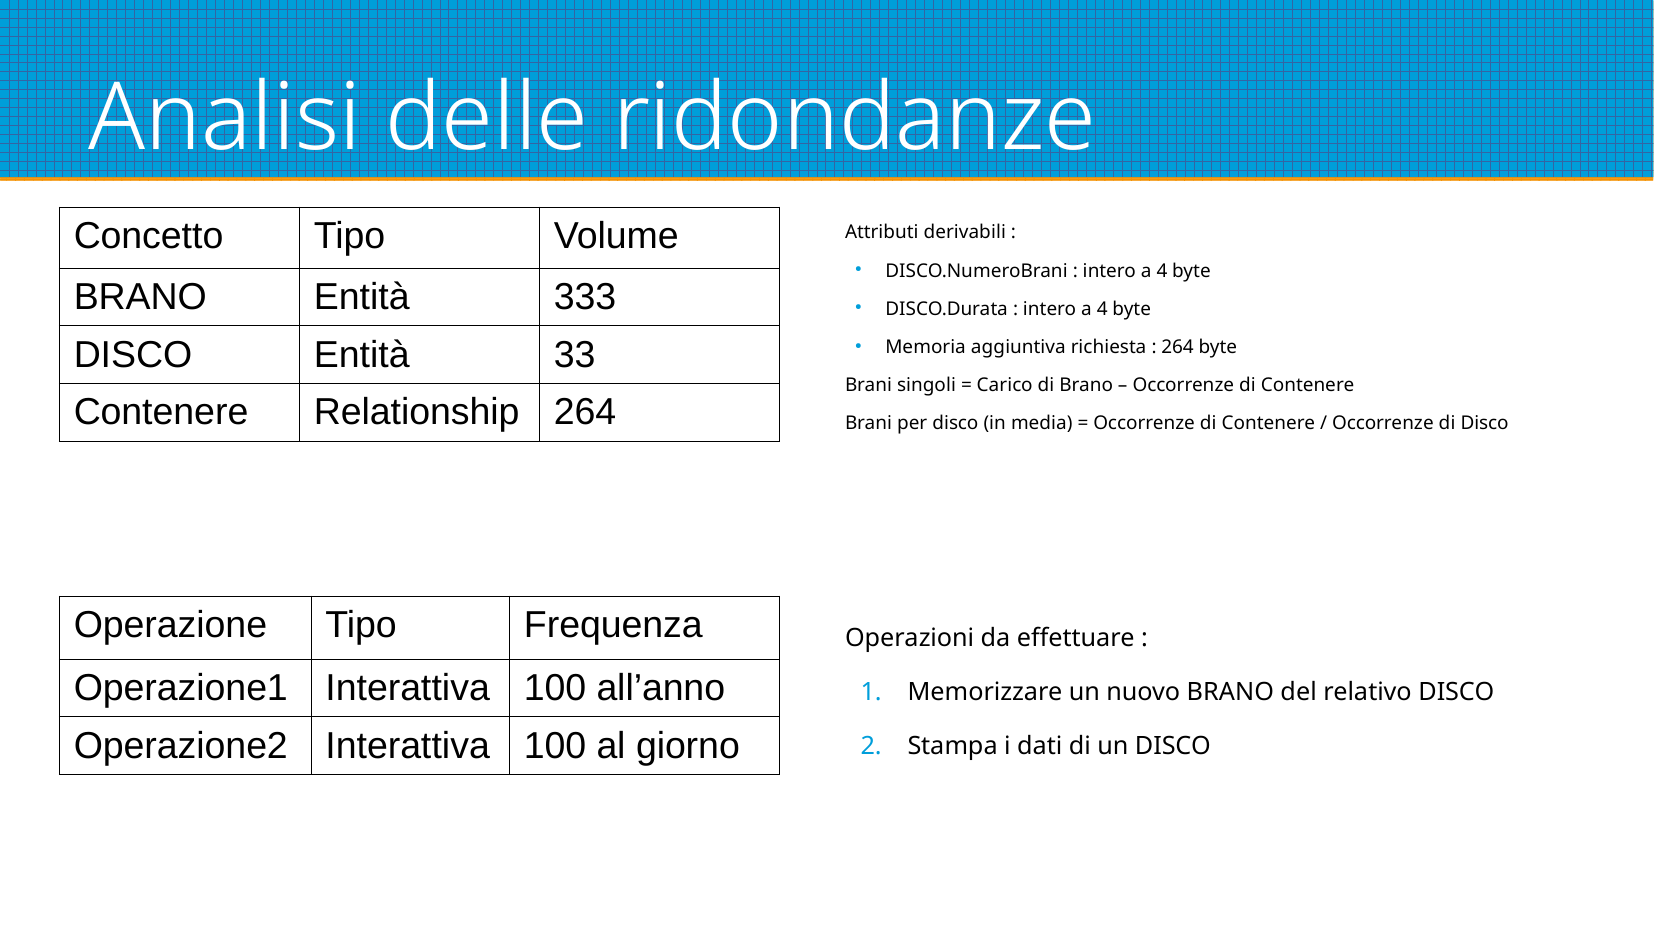

# Analisi delle ridondanze
| Concetto | Tipo | Volume |
| --- | --- | --- |
| BRANO | Entità | 333 |
| DISCO | Entità | 33 |
| Contenere | Relationship | 264 |
Attributi derivabili :
DISCO.NumeroBrani : intero a 4 byte
DISCO.Durata : intero a 4 byte
Memoria aggiuntiva richiesta : 264 byte
Brani singoli = Carico di Brano – Occorrenze di Contenere
Brani per disco (in media) = Occorrenze di Contenere / Occorrenze di Disco
| Operazione | Tipo | Frequenza |
| --- | --- | --- |
| Operazione1 | Interattiva | 100 all’anno |
| Operazione2 | Interattiva | 100 al giorno |
Operazioni da effettuare :
Memorizzare un nuovo BRANO del relativo DISCO
Stampa i dati di un DISCO